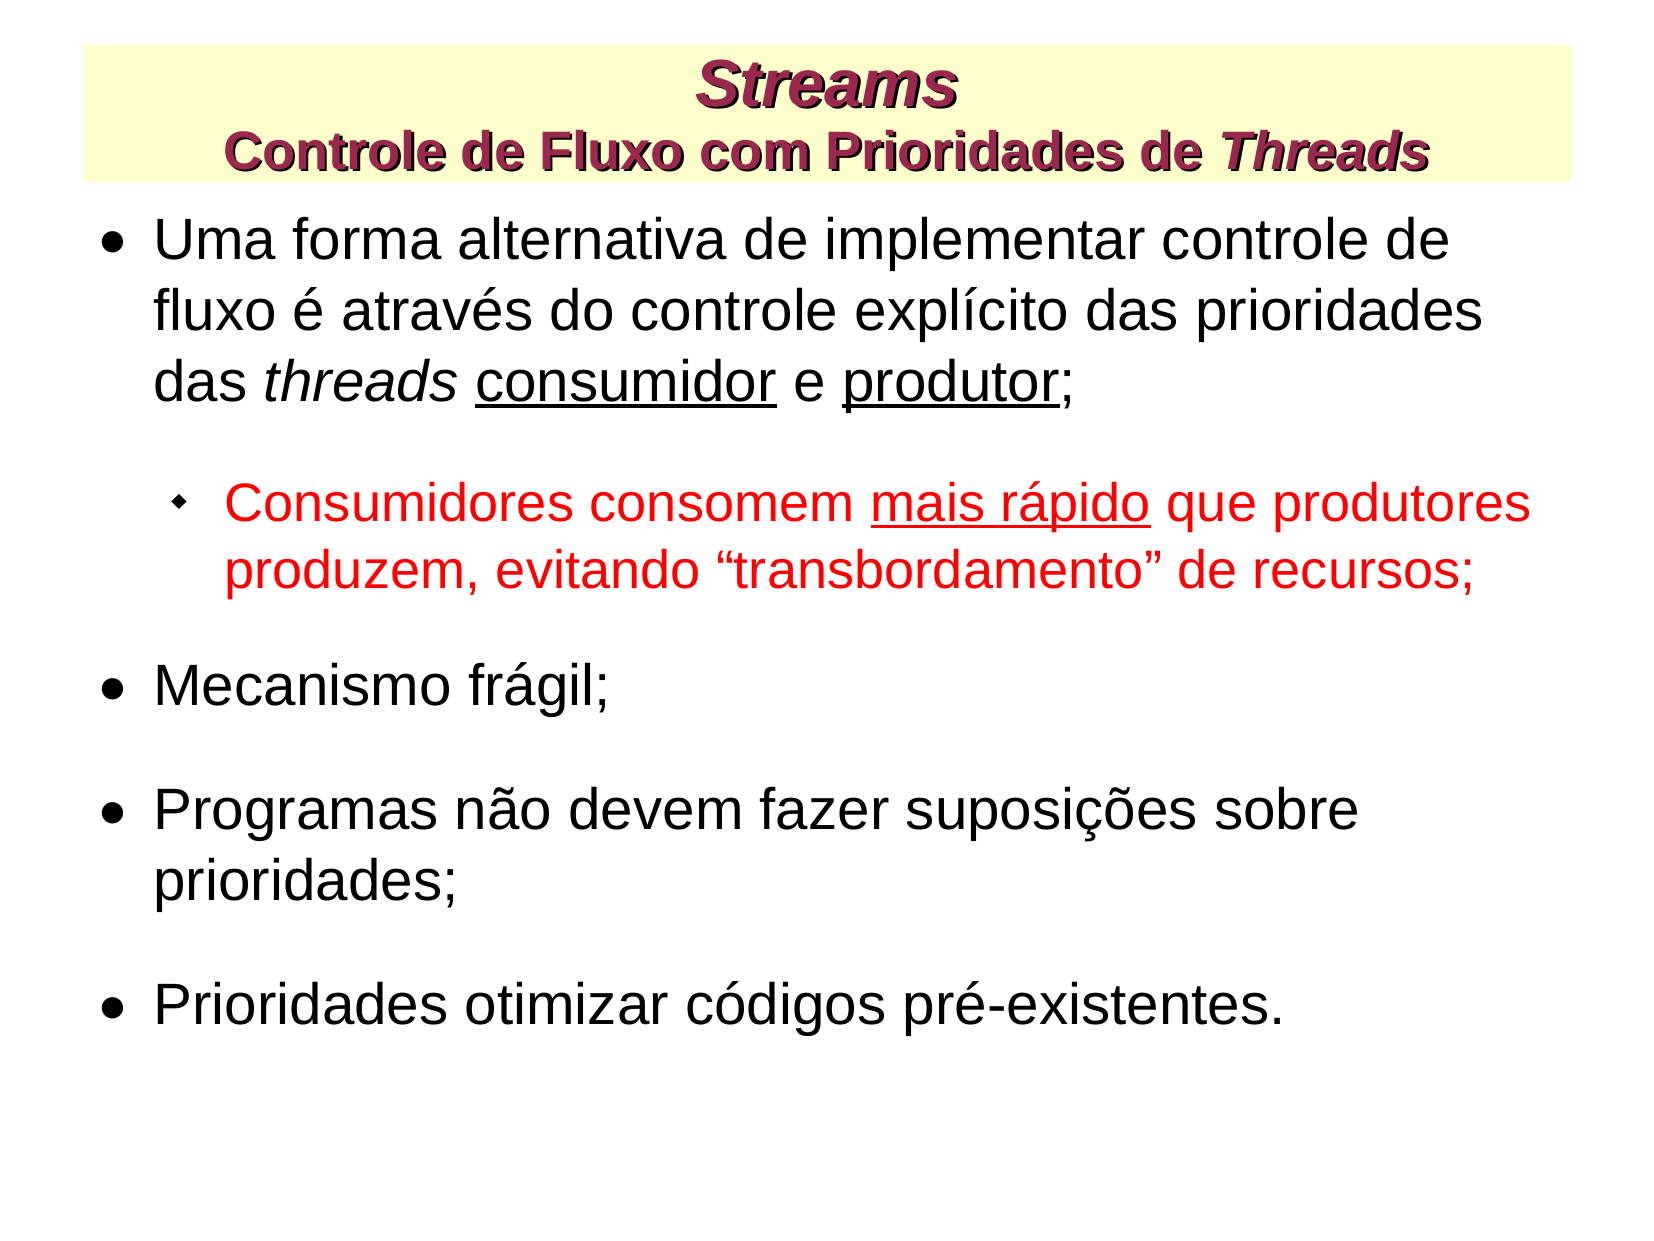

# Streams Controle de Fluxo com Prioridades de Threads
Uma forma alternativa de implementar controle de fluxo é através do controle explícito das prioridades das threads consumidor e produtor;
Consumidores consomem mais rápido que produtores produzem, evitando “transbordamento” de recursos;
Mecanismo frágil;
Programas não devem fazer suposições sobre prioridades;
Prioridades otimizar códigos pré-existentes.